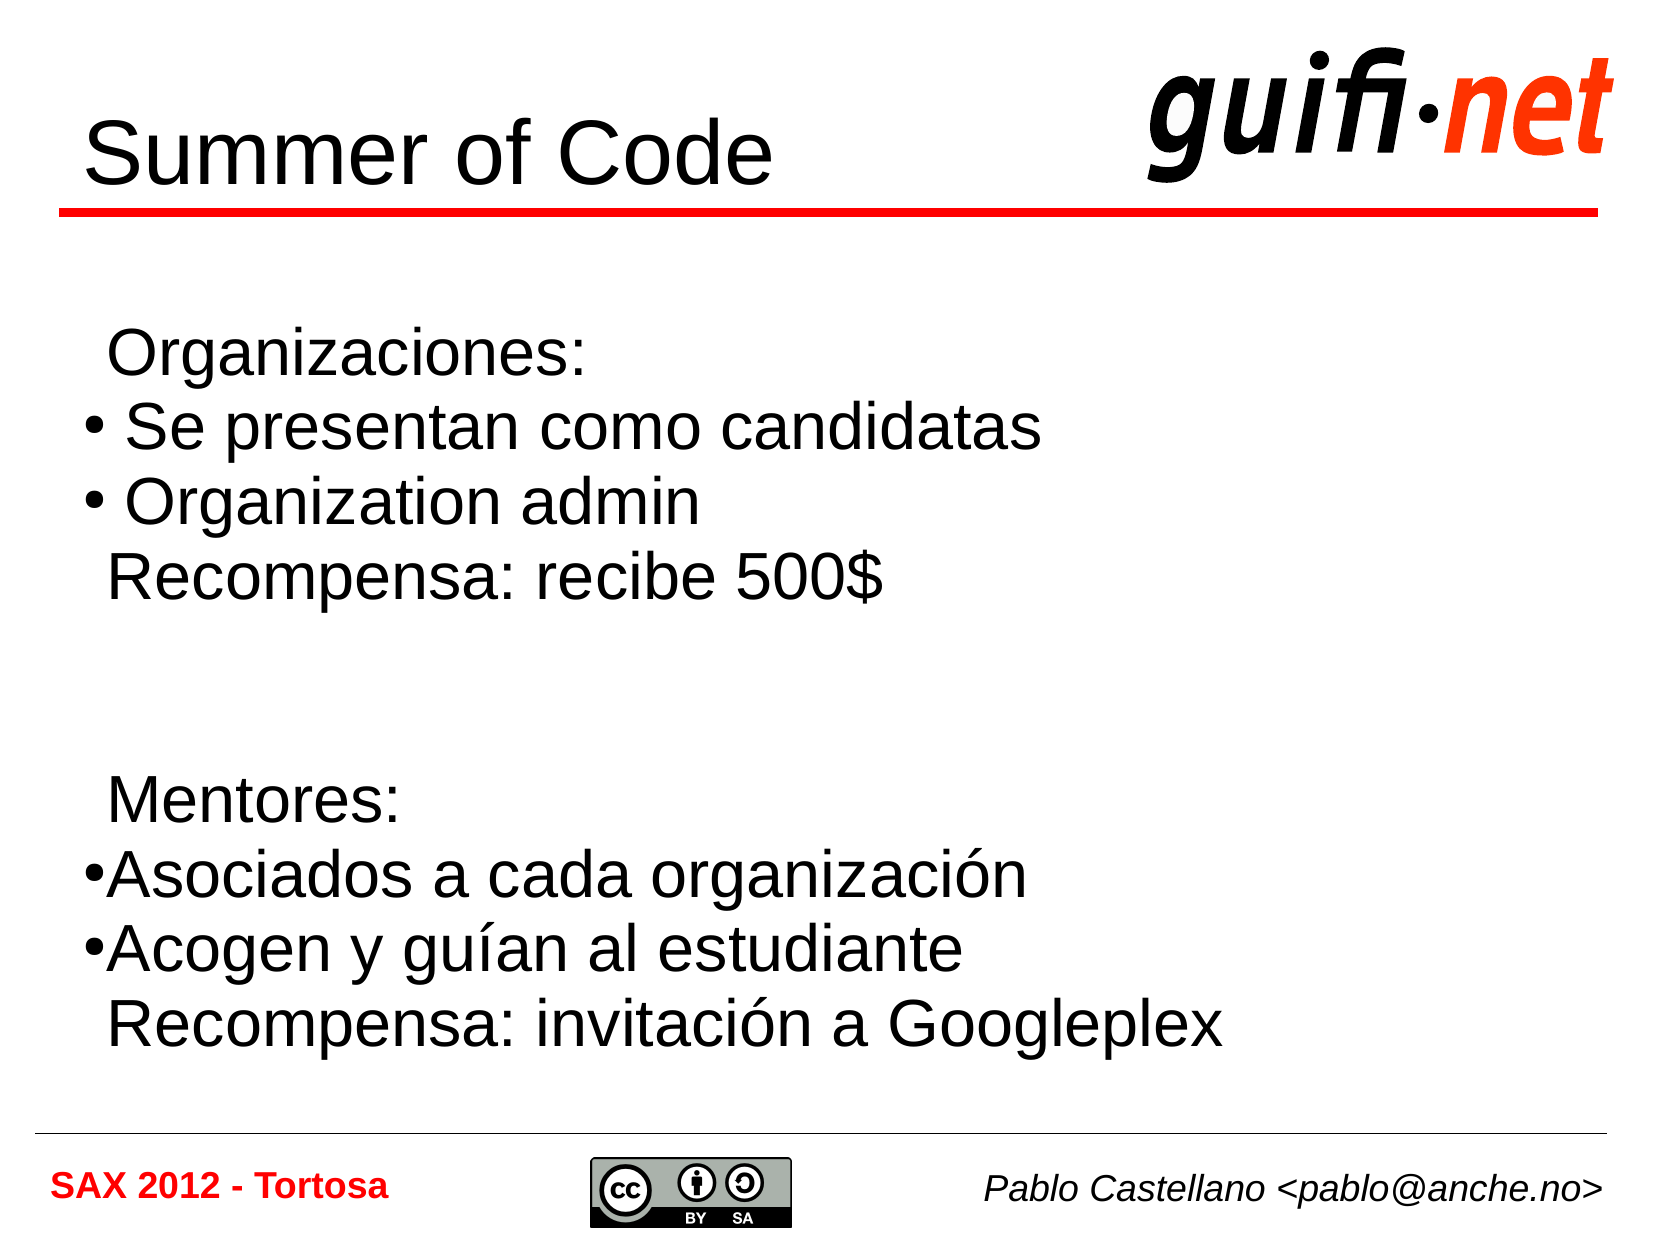

# Summer of Code
Organizaciones:
 Se presentan como candidatas
 Organization admin
Recompensa: recibe 500$
Mentores:
Asociados a cada organización
Acogen y guían al estudiante
Recompensa: invitación a Googleplex
SAX 2012 - Tortosa
Pablo Castellano <pablo@anche.no>